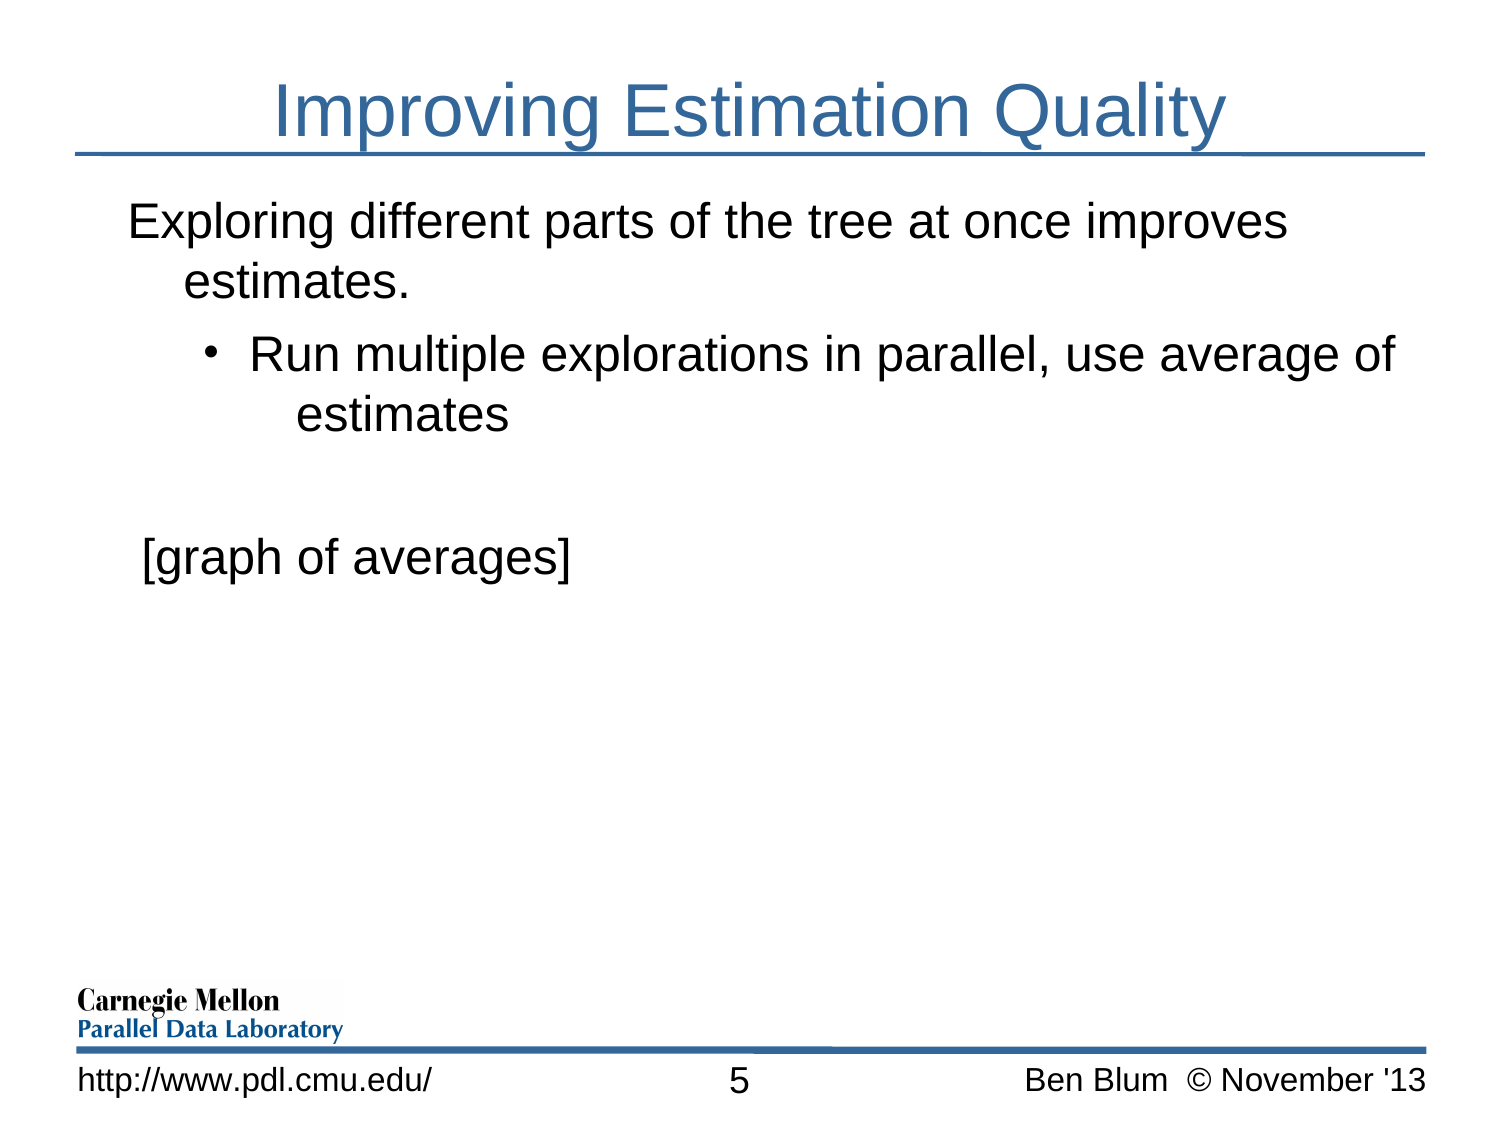

# Improving Estimation Quality
Exploring different parts of the tree at once improves estimates.
Run multiple explorations in parallel, use average of estimates
 [graph of averages]
5